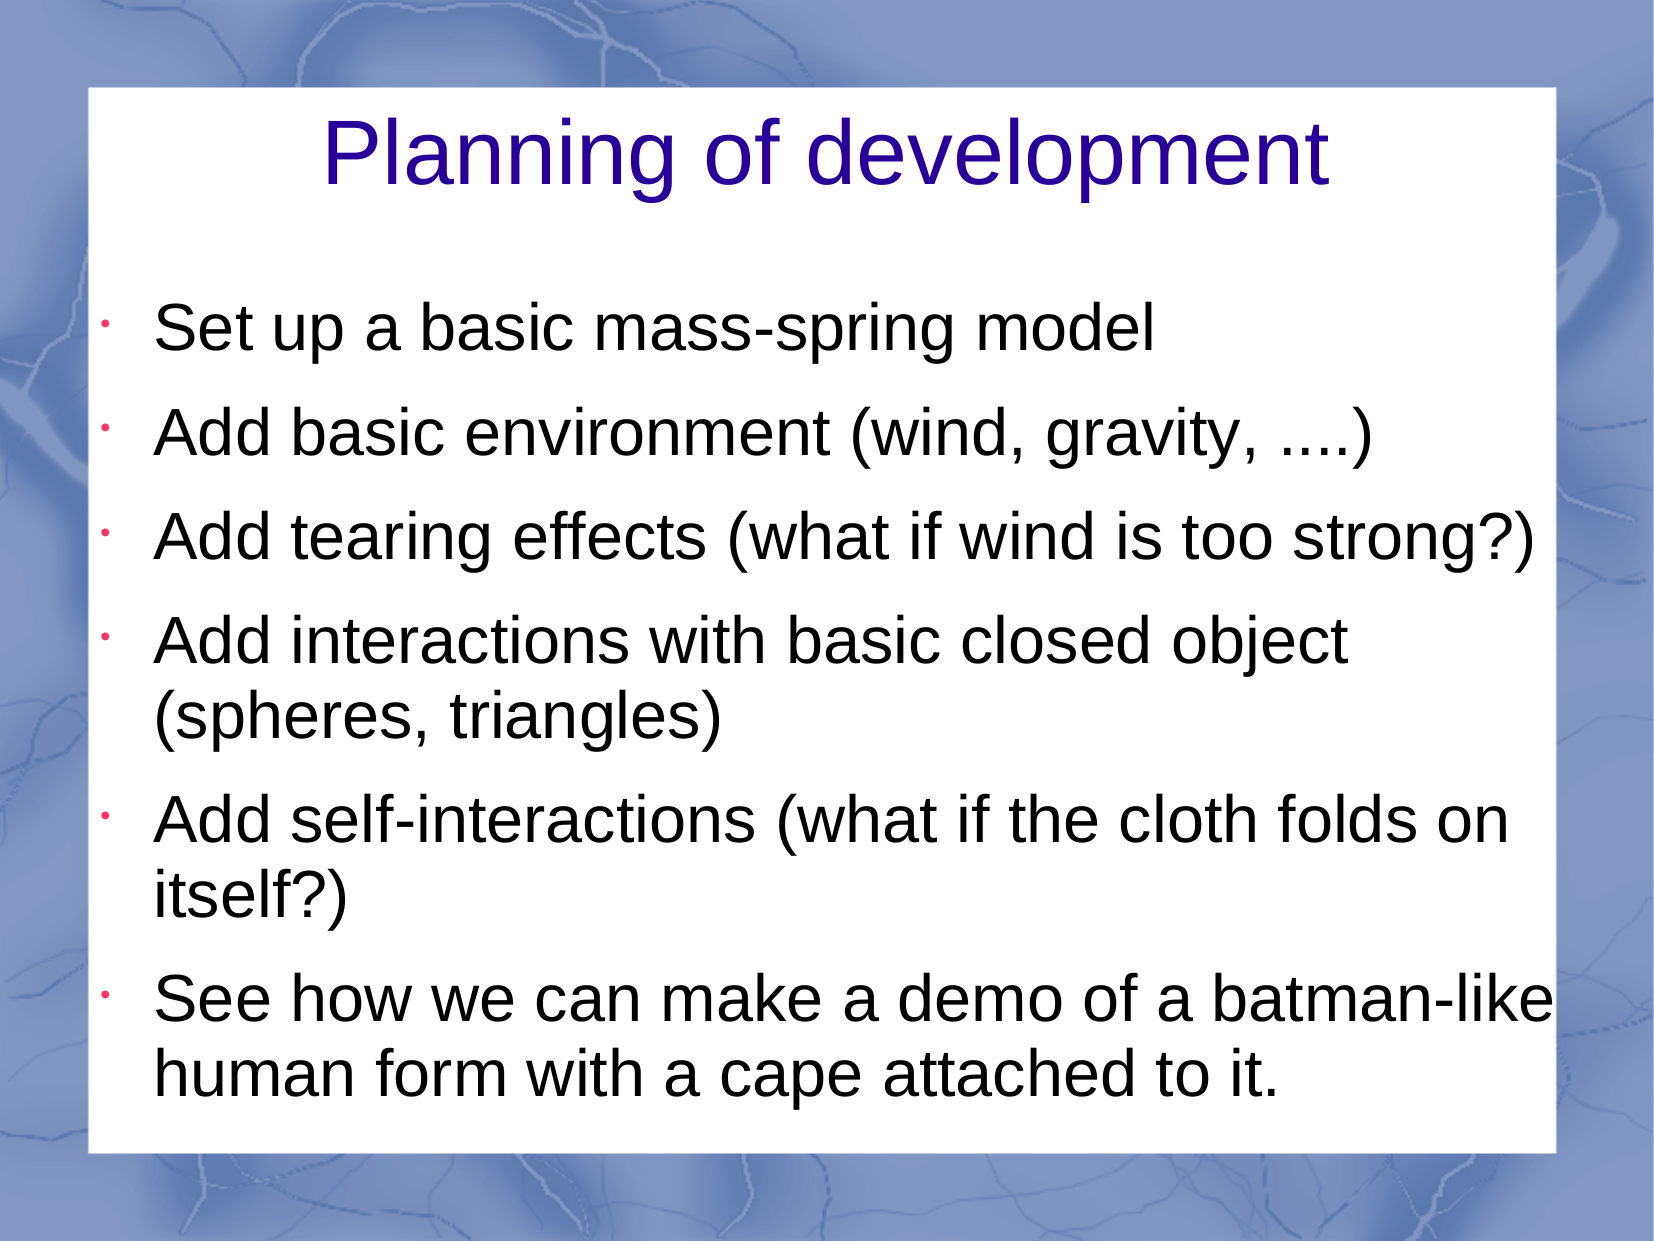

# Planning of development
Set up a basic mass-spring model
Add basic environment (wind, gravity, ....)
Add tearing effects (what if wind is too strong?)
Add interactions with basic closed object (spheres, triangles)
Add self-interactions (what if the cloth folds on itself?)
See how we can make a demo of a batman-like human form with a cape attached to it.